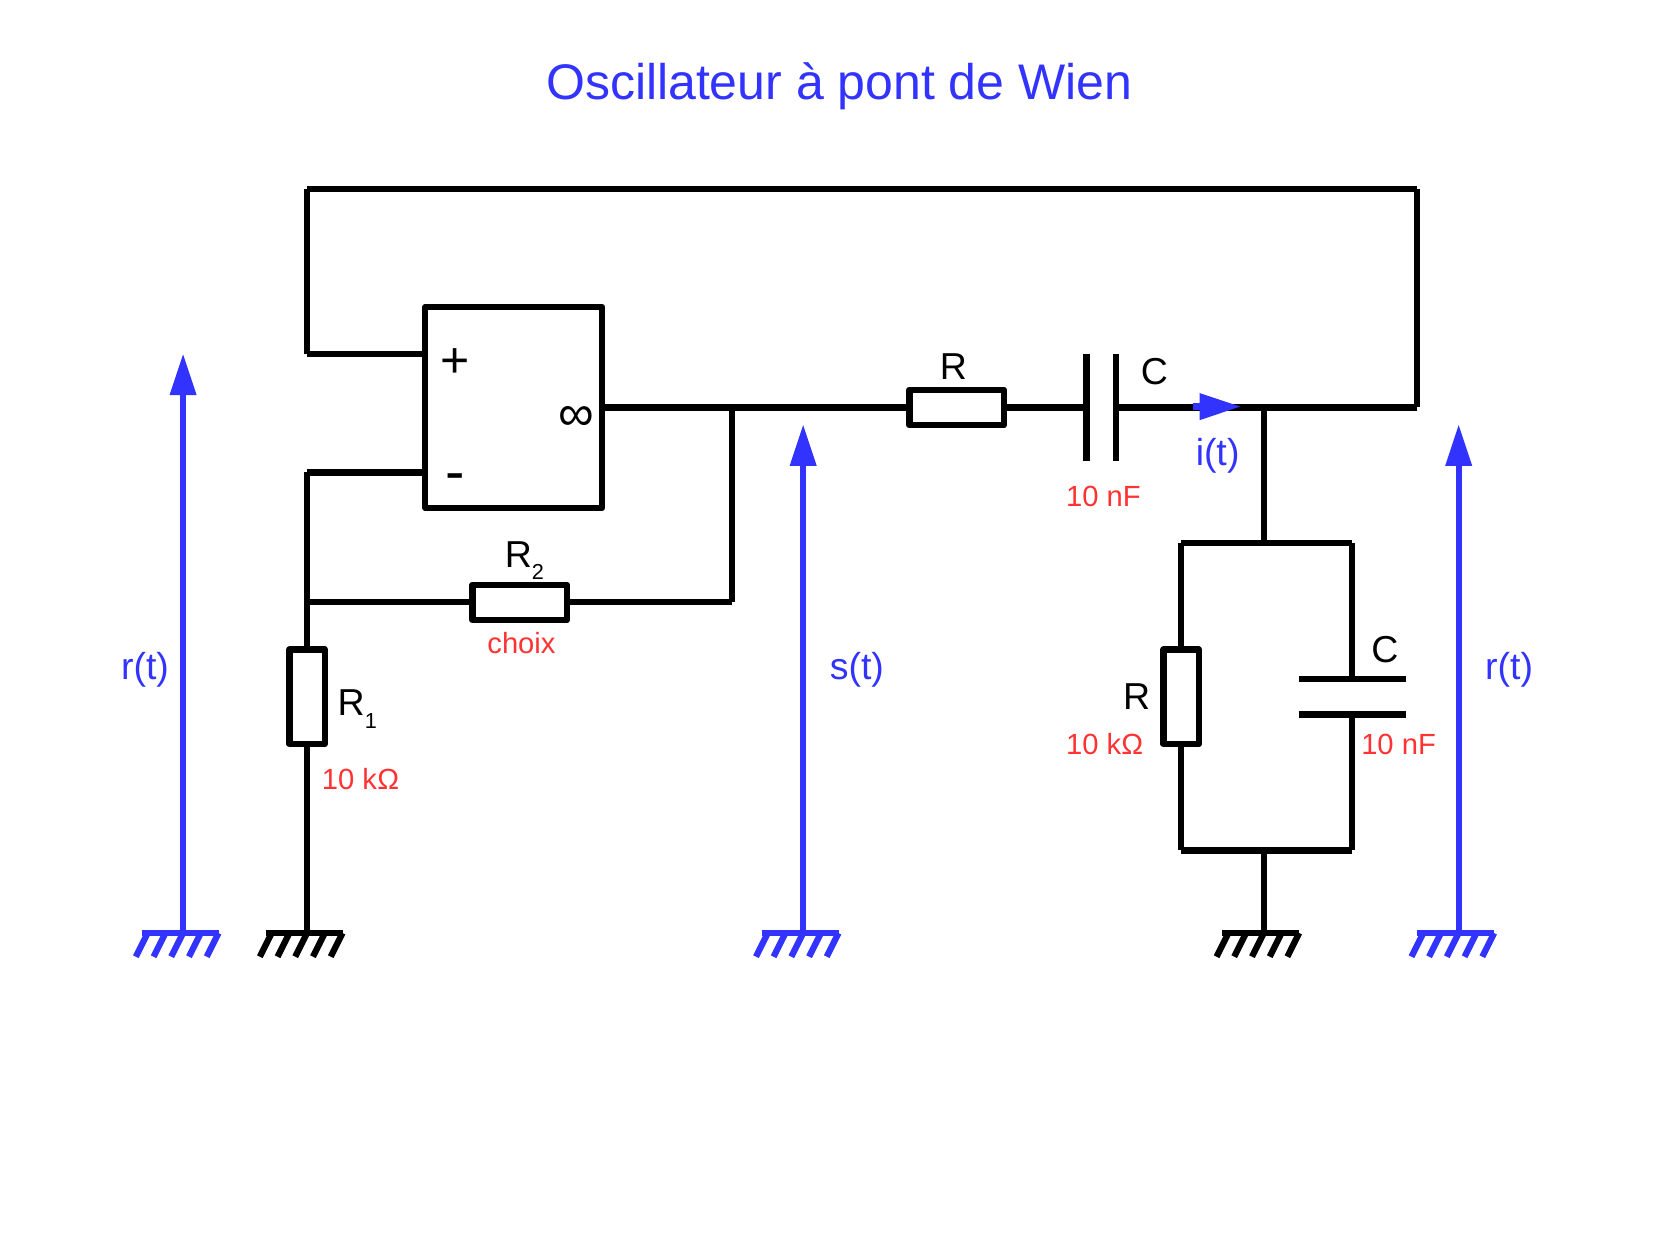

Oscillateur à pont de Wien
+
R
C
∞
i(t)
-
10 nF
R2
choix
C
s(t)
r(t)
r(t)
R
R1
10 kΩ
10 nF
10 kΩ